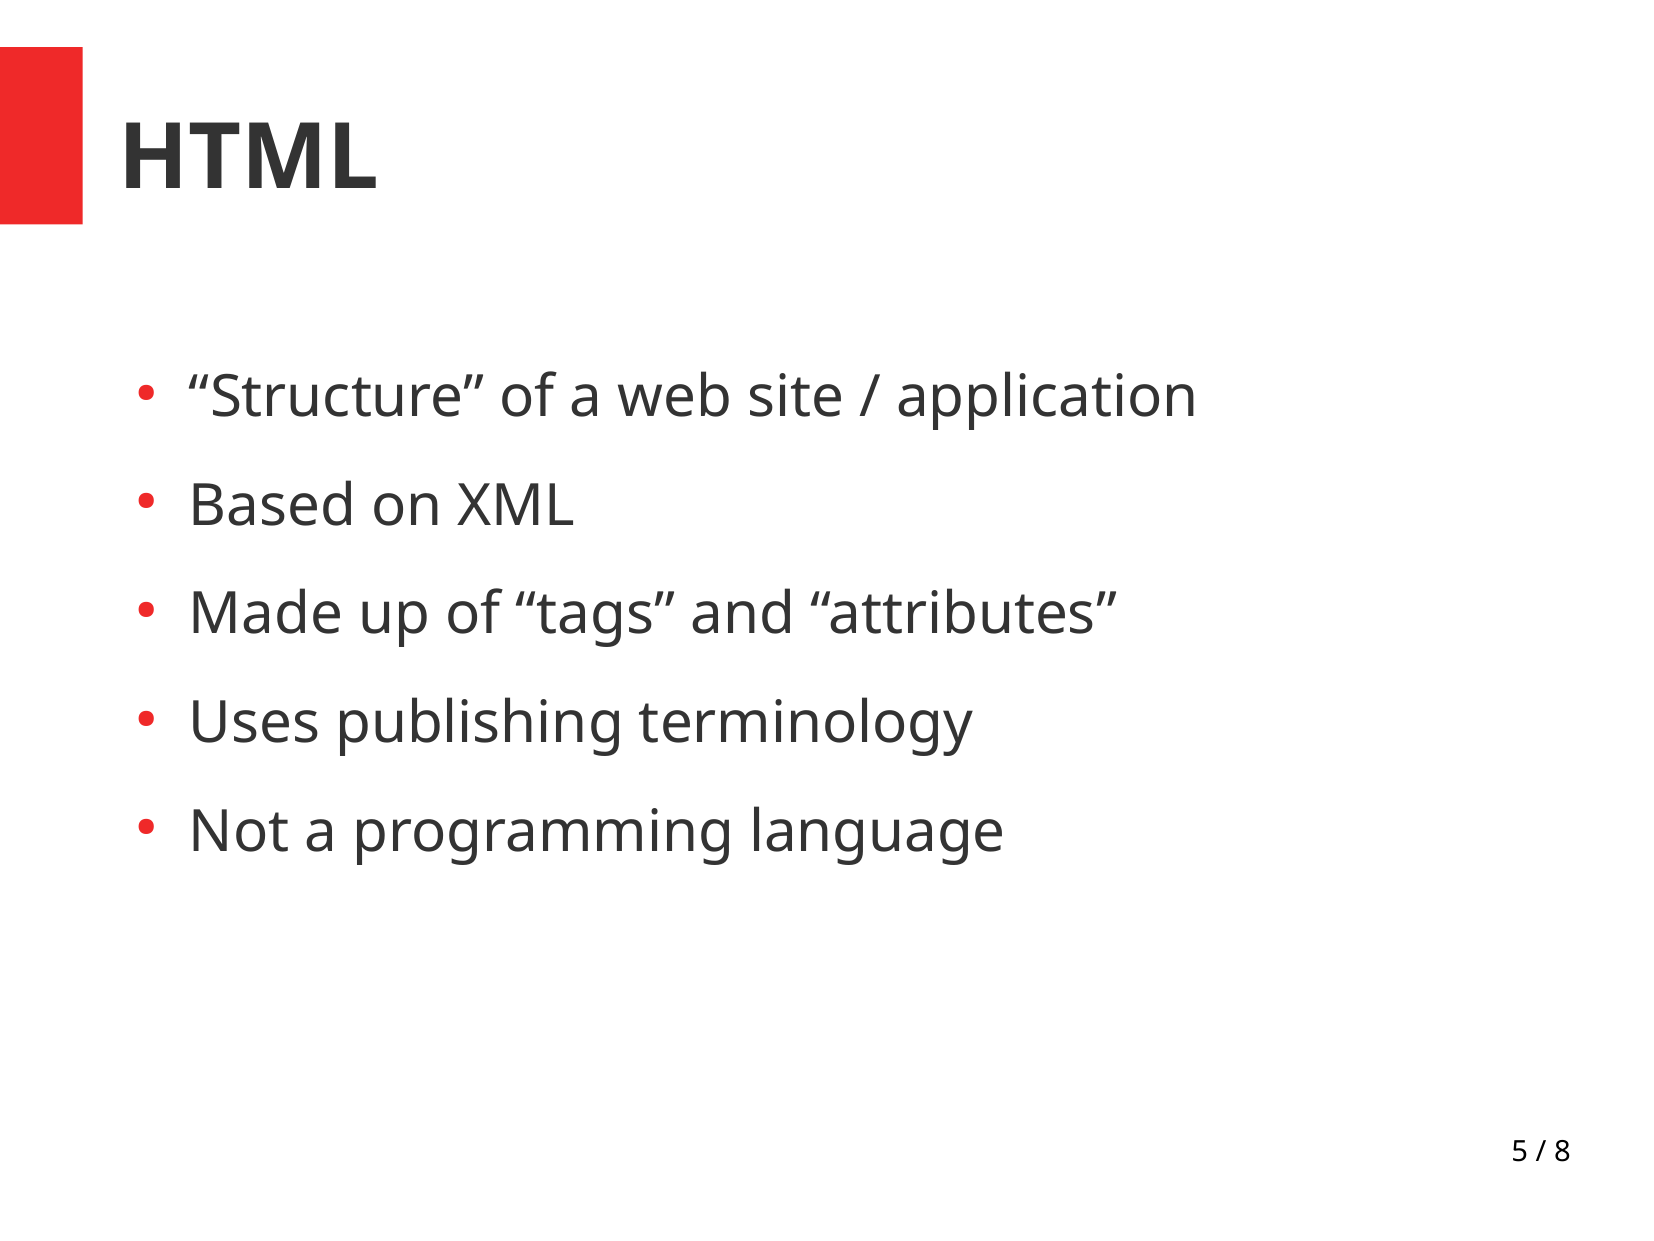

# HTML
“Structure” of a web site / application
Based on XML
Made up of “tags” and “attributes”
Uses publishing terminology
Not a programming language
5